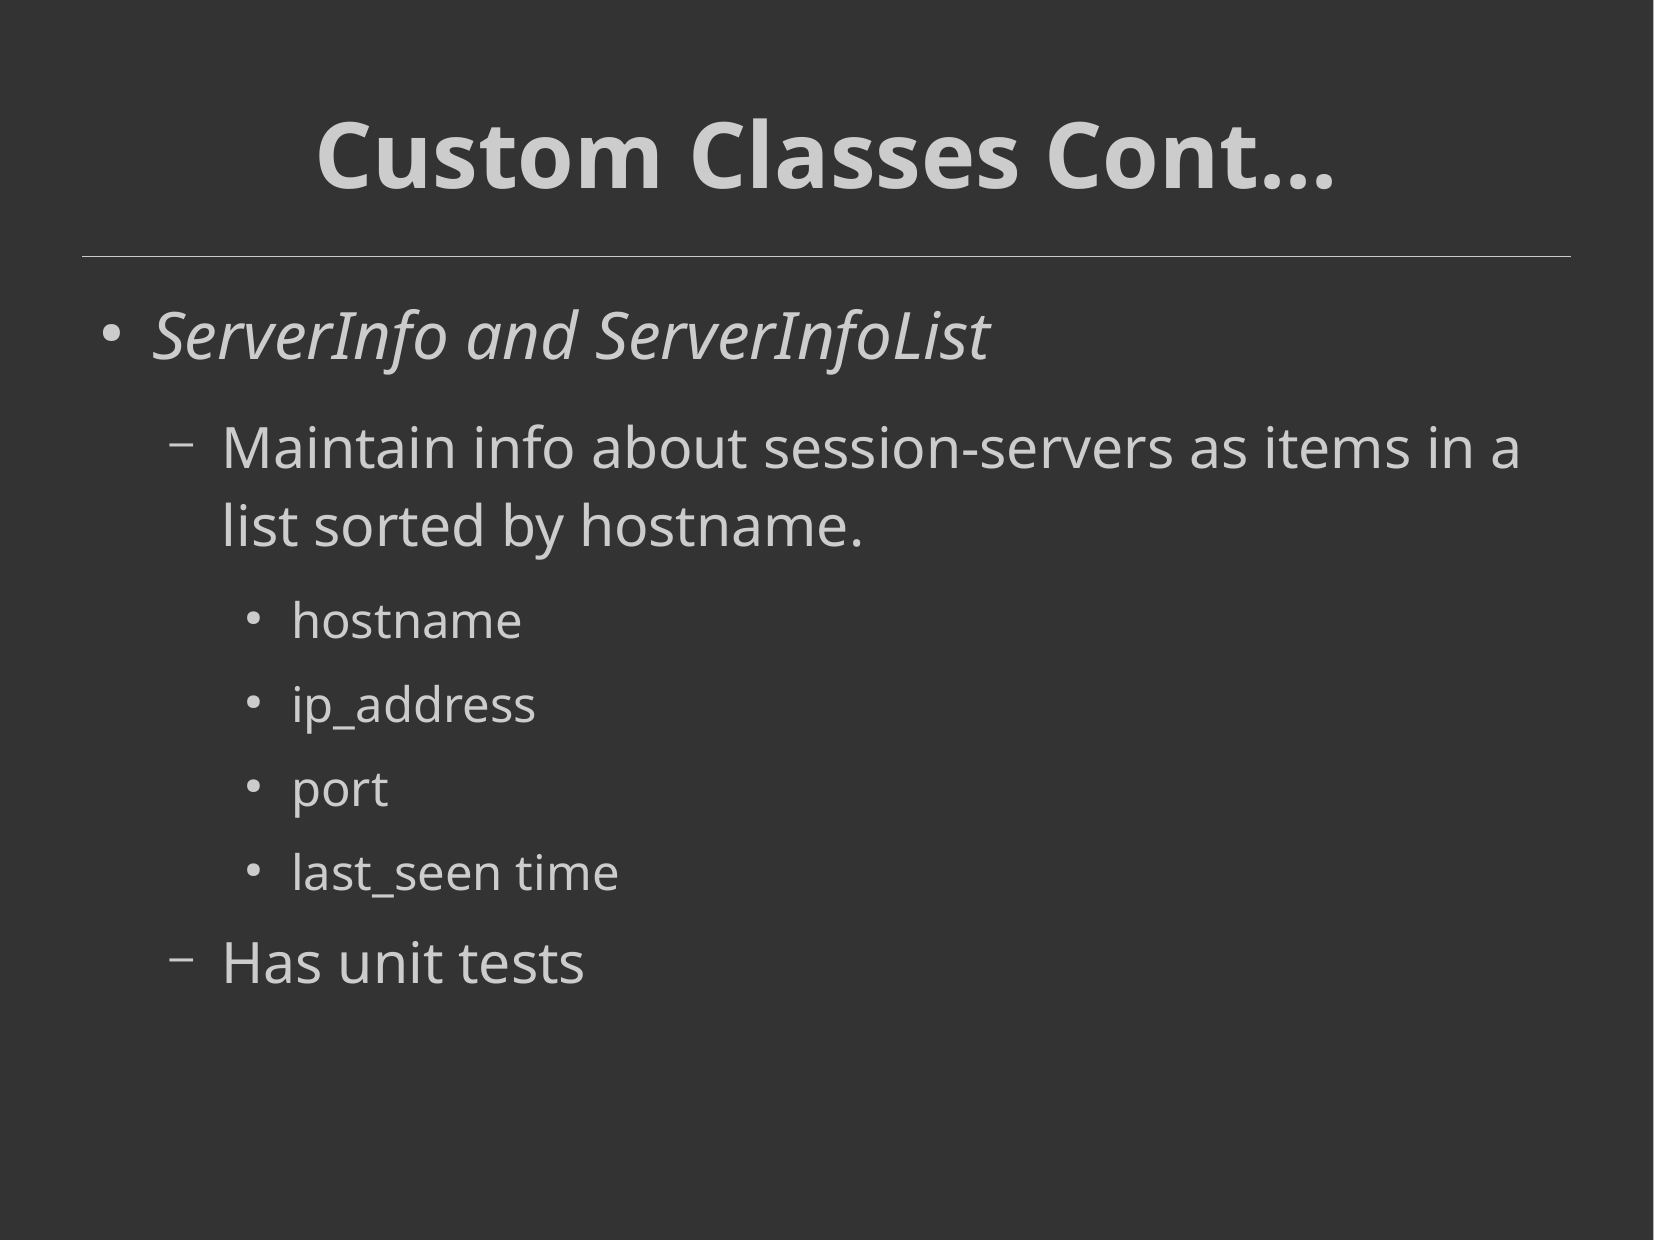

# Custom Classes Cont...
ServerInfo and ServerInfoList
Maintain info about session-servers as items in a list sorted by hostname.
hostname
ip_address
port
last_seen time
Has unit tests